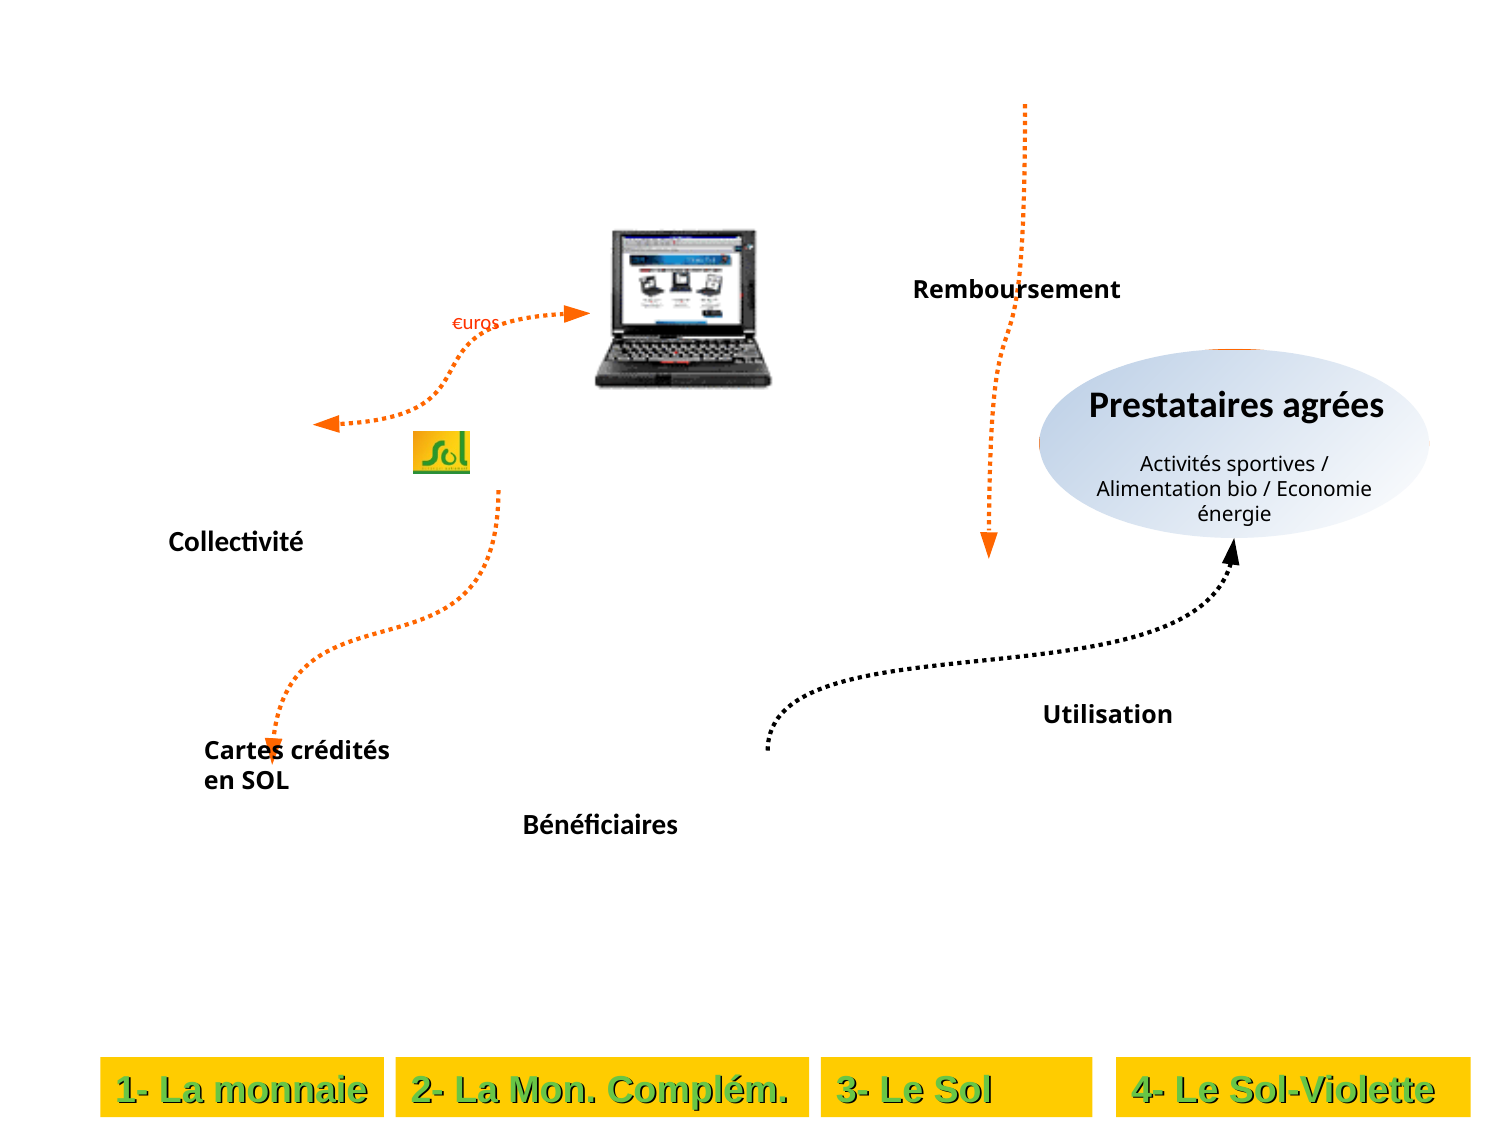

Remboursement
€uros
Prestataires agrées
Activités sportives / Alimentation bio / Economie énergie
Collectivité
Utilisation
Cartes crédités en SOL
Bénéficiaires